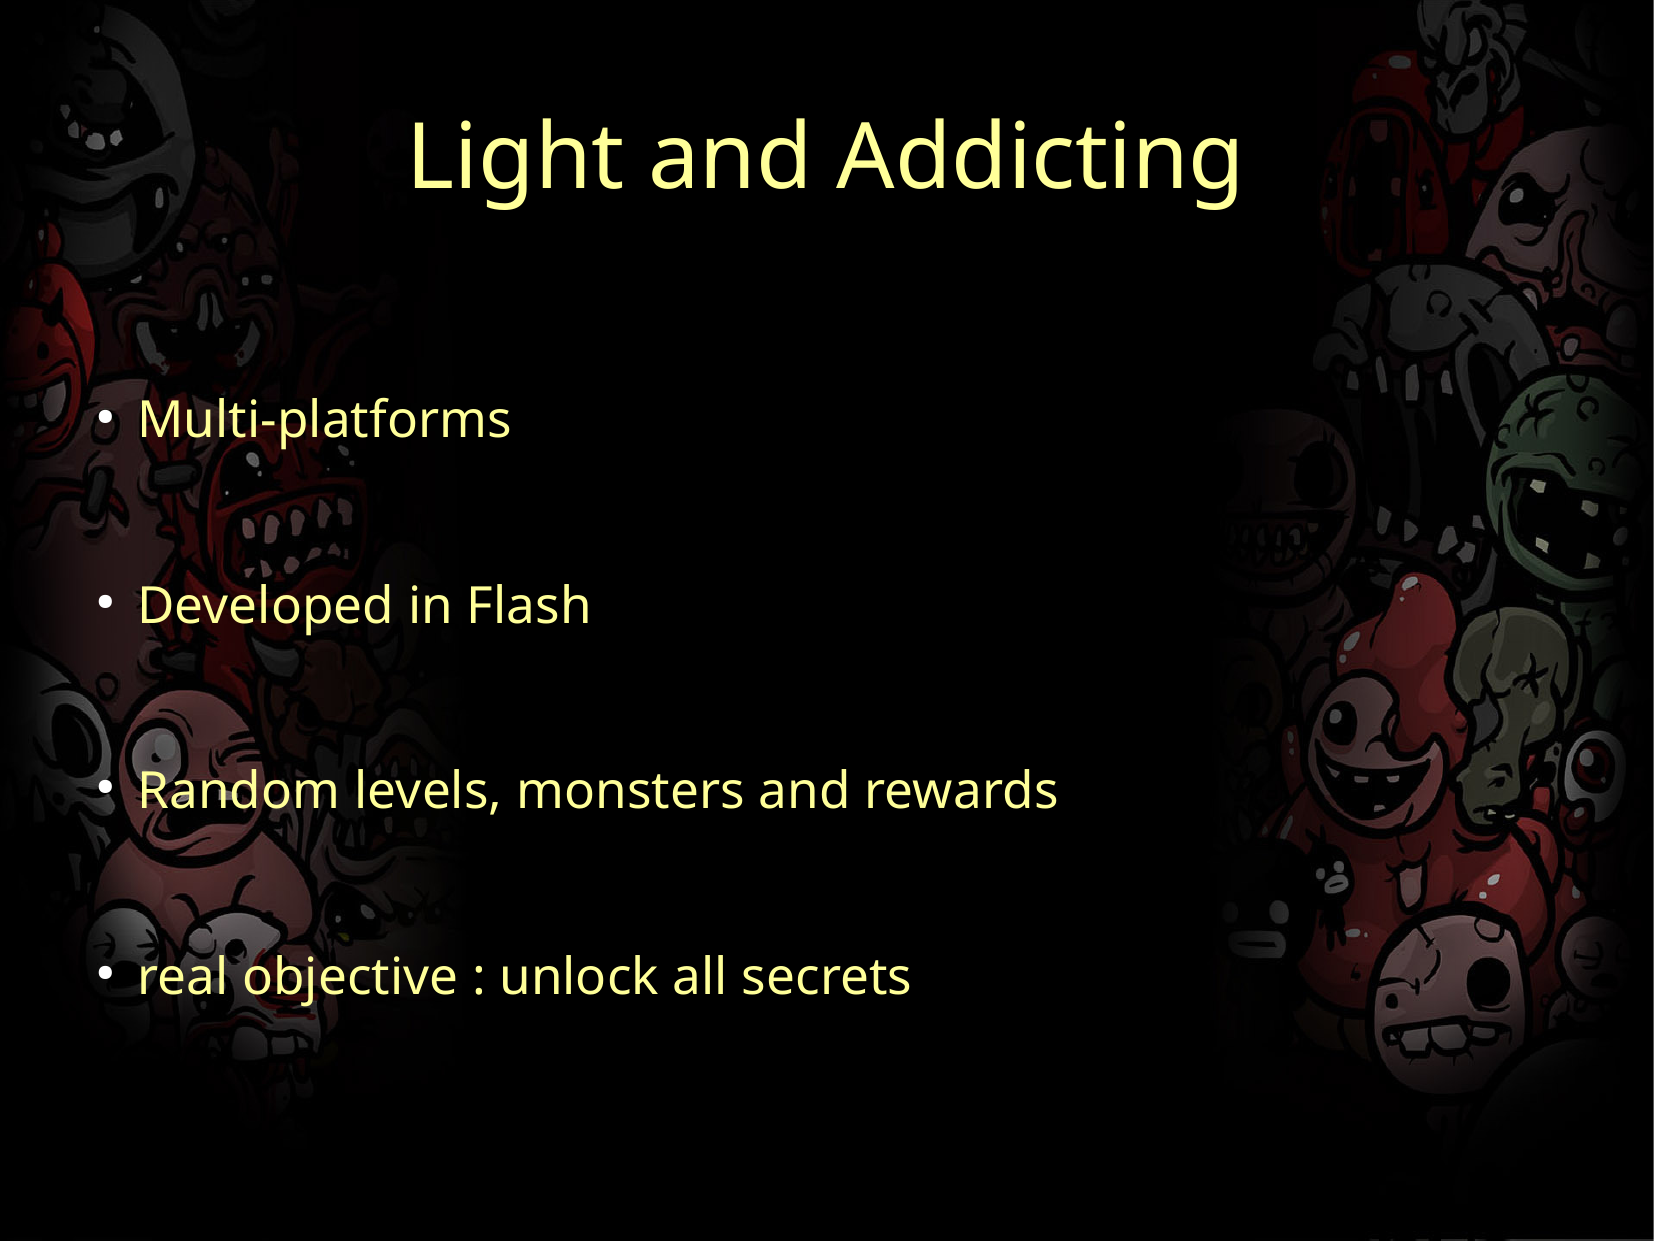

# Light and Addicting
Multi-platforms
Developed in Flash
Random levels, monsters and rewards
real objective : unlock all secrets